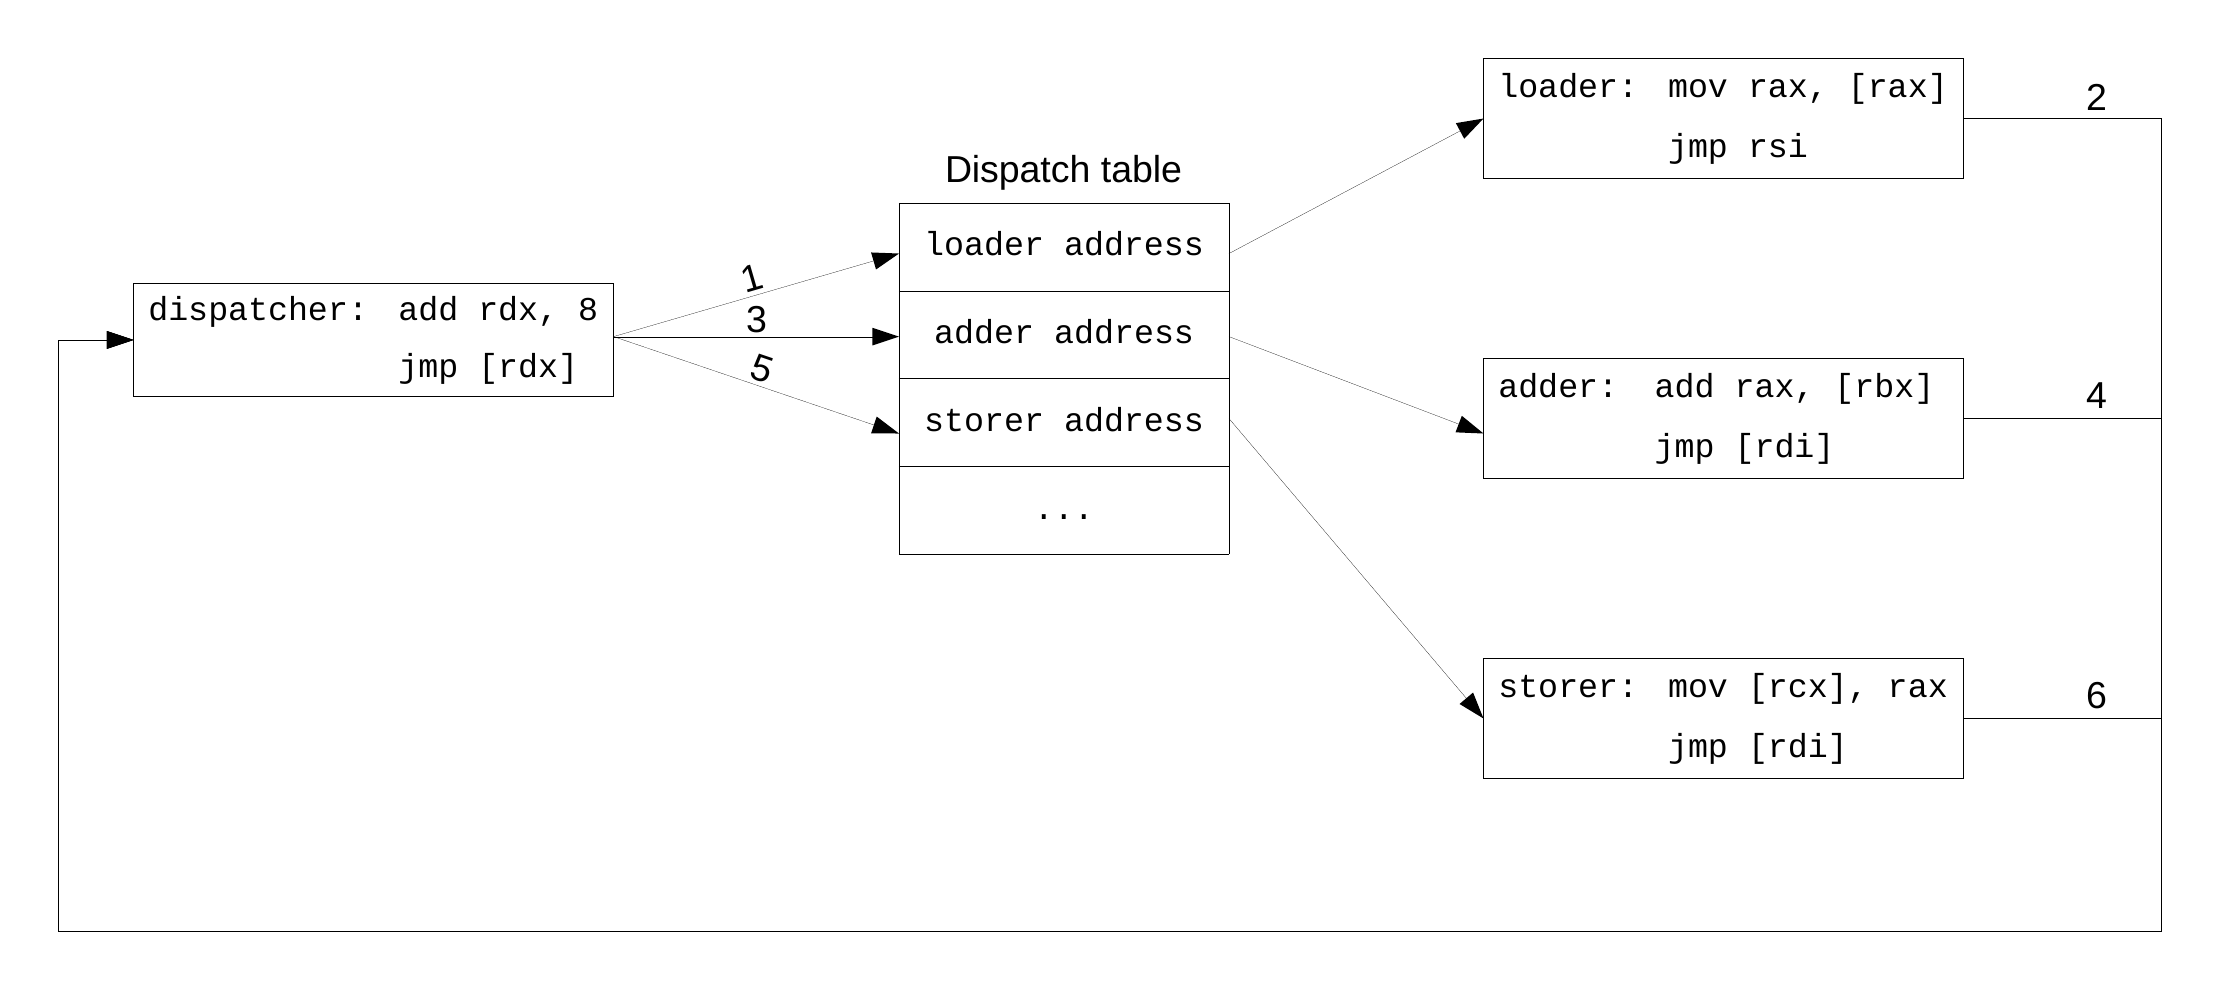

| loader: | mov rax, [rax] |
| --- | --- |
| | jmp rsi |
Dispatch table
| loader address |
| --- |
| adder address |
| storer address |
| ... |
1
| dispatcher: | add rdx, 8 |
| --- | --- |
| | jmp [rdx] |
3
5
| adder: | add rax, [rbx] |
| --- | --- |
| | jmp [rdi] |
| storer: | mov [rcx], rax |
| --- | --- |
| | jmp [rdi] |